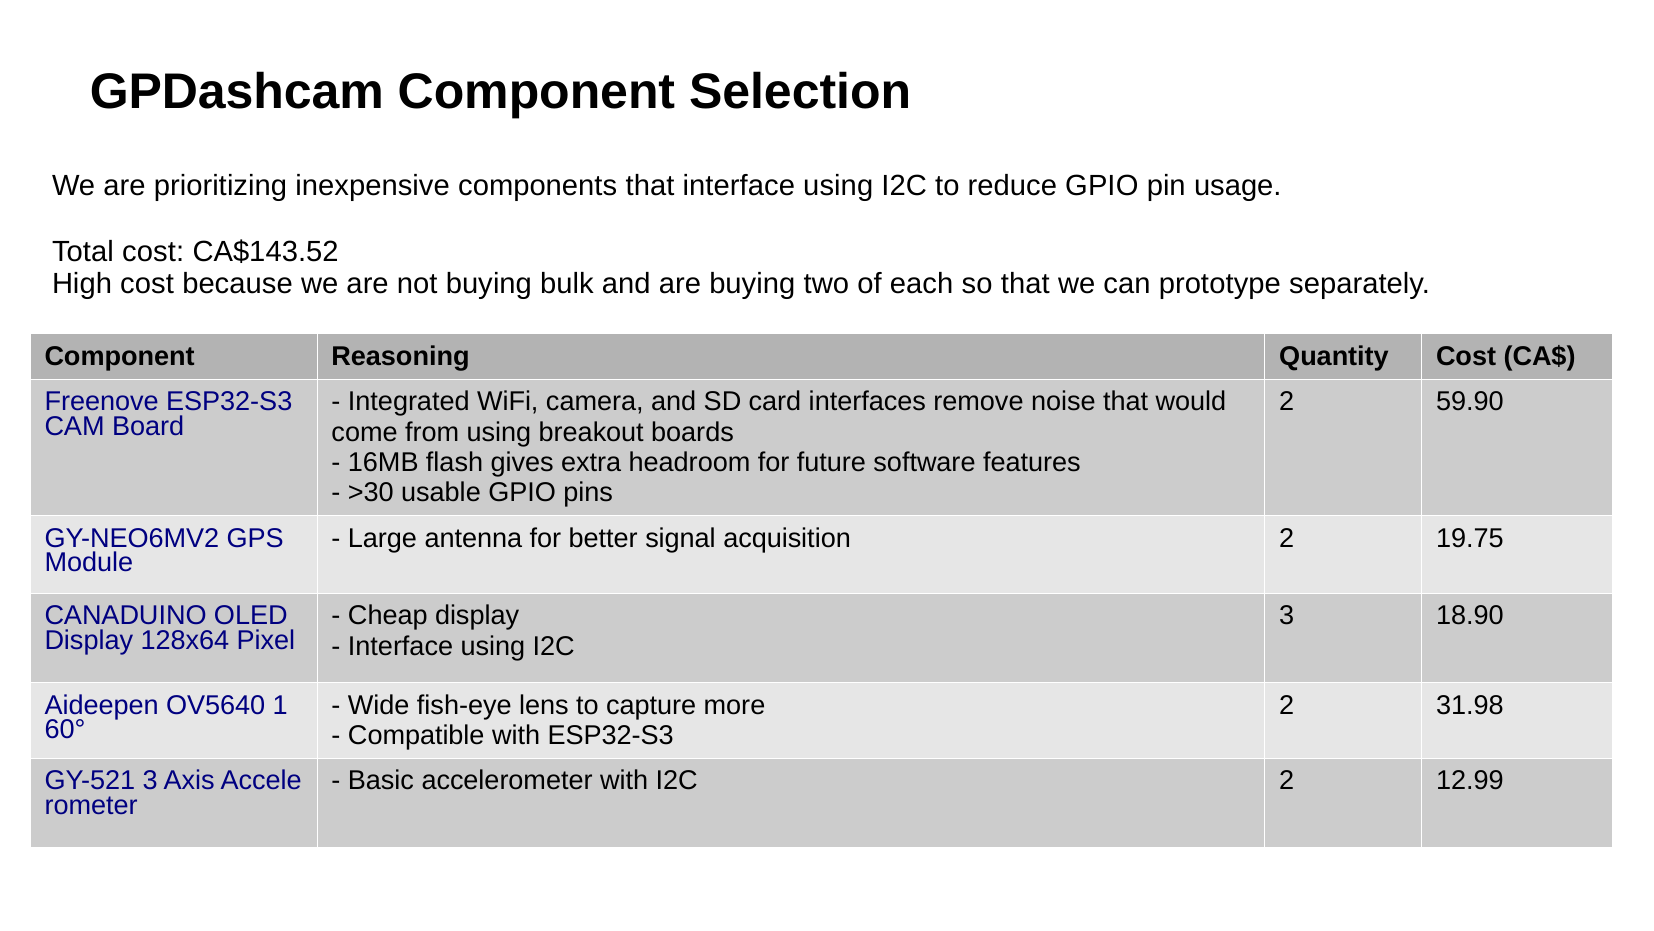

GPDashcam Component Selection
We are prioritizing inexpensive components that interface using I2C to reduce GPIO pin usage.
Total cost: CA$143.52
High cost because we are not buying bulk and are buying two of each so that we can prototype separately.
| Component | Reasoning | Quantity | Cost (CA$) |
| --- | --- | --- | --- |
| Freenove ESP32-S3 CAM Board | - Integrated WiFi, camera, and SD card interfaces remove noise that would come from using breakout boards - 16MB flash gives extra headroom for future software features - >30 usable GPIO pins | 2 | 59.90 |
| GY-NEO6MV2 GPS Module | - Large antenna for better signal acquisition | 2 | 19.75 |
| CANADUINO OLED Display 128x64 Pixel | - Cheap display - Interface using I2C | 3 | 18.90 |
| Aideepen OV5640 160° | - Wide fish-eye lens to capture more - Compatible with ESP32-S3 | 2 | 31.98 |
| GY-521 3 Axis Accelerometer | - Basic accelerometer with I2C | 2 | 12.99 |